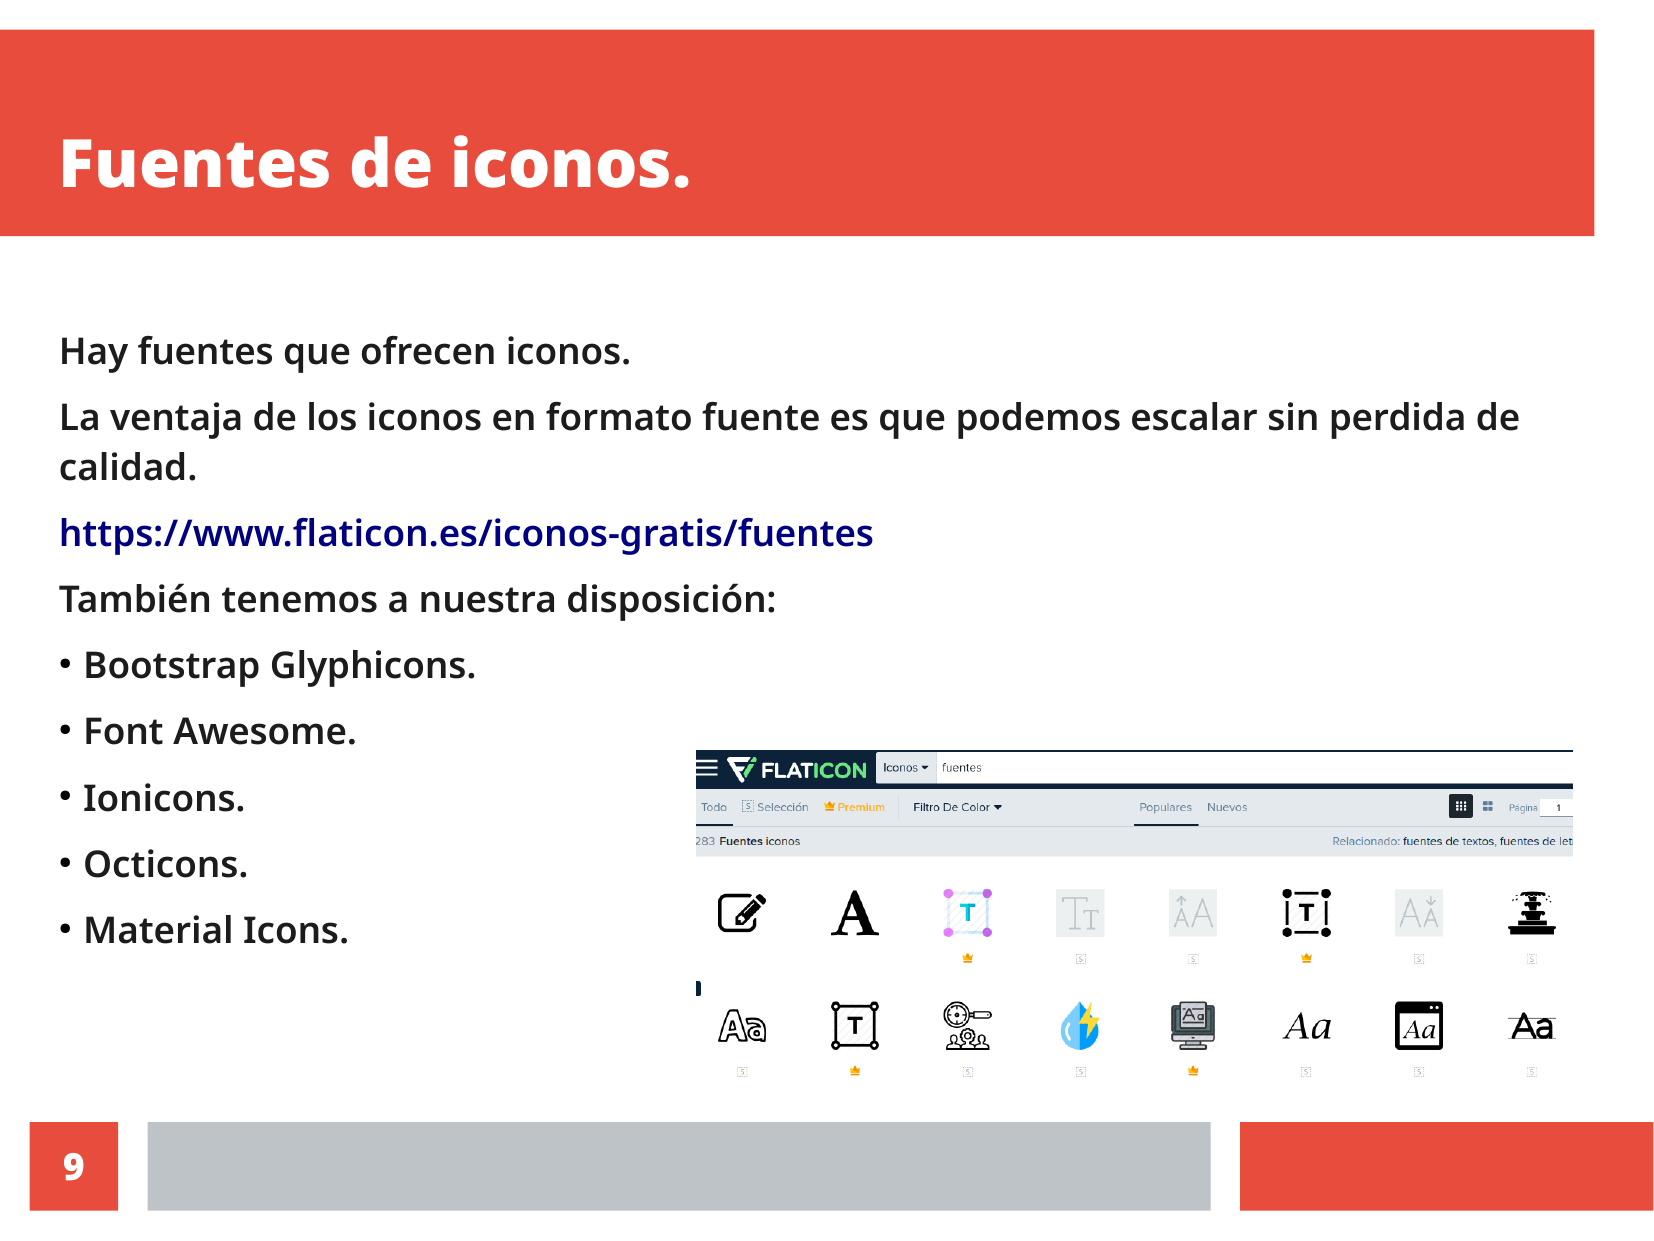

# Fuentes de iconos.
Hay fuentes que ofrecen iconos.
La ventaja de los iconos en formato fuente es que podemos escalar sin perdida de calidad.
https://www.flaticon.es/iconos-gratis/fuentes
También tenemos a nuestra disposición:
Bootstrap Glyphicons.
Font Awesome.
Ionicons.
Octicons.
Material Icons.
9